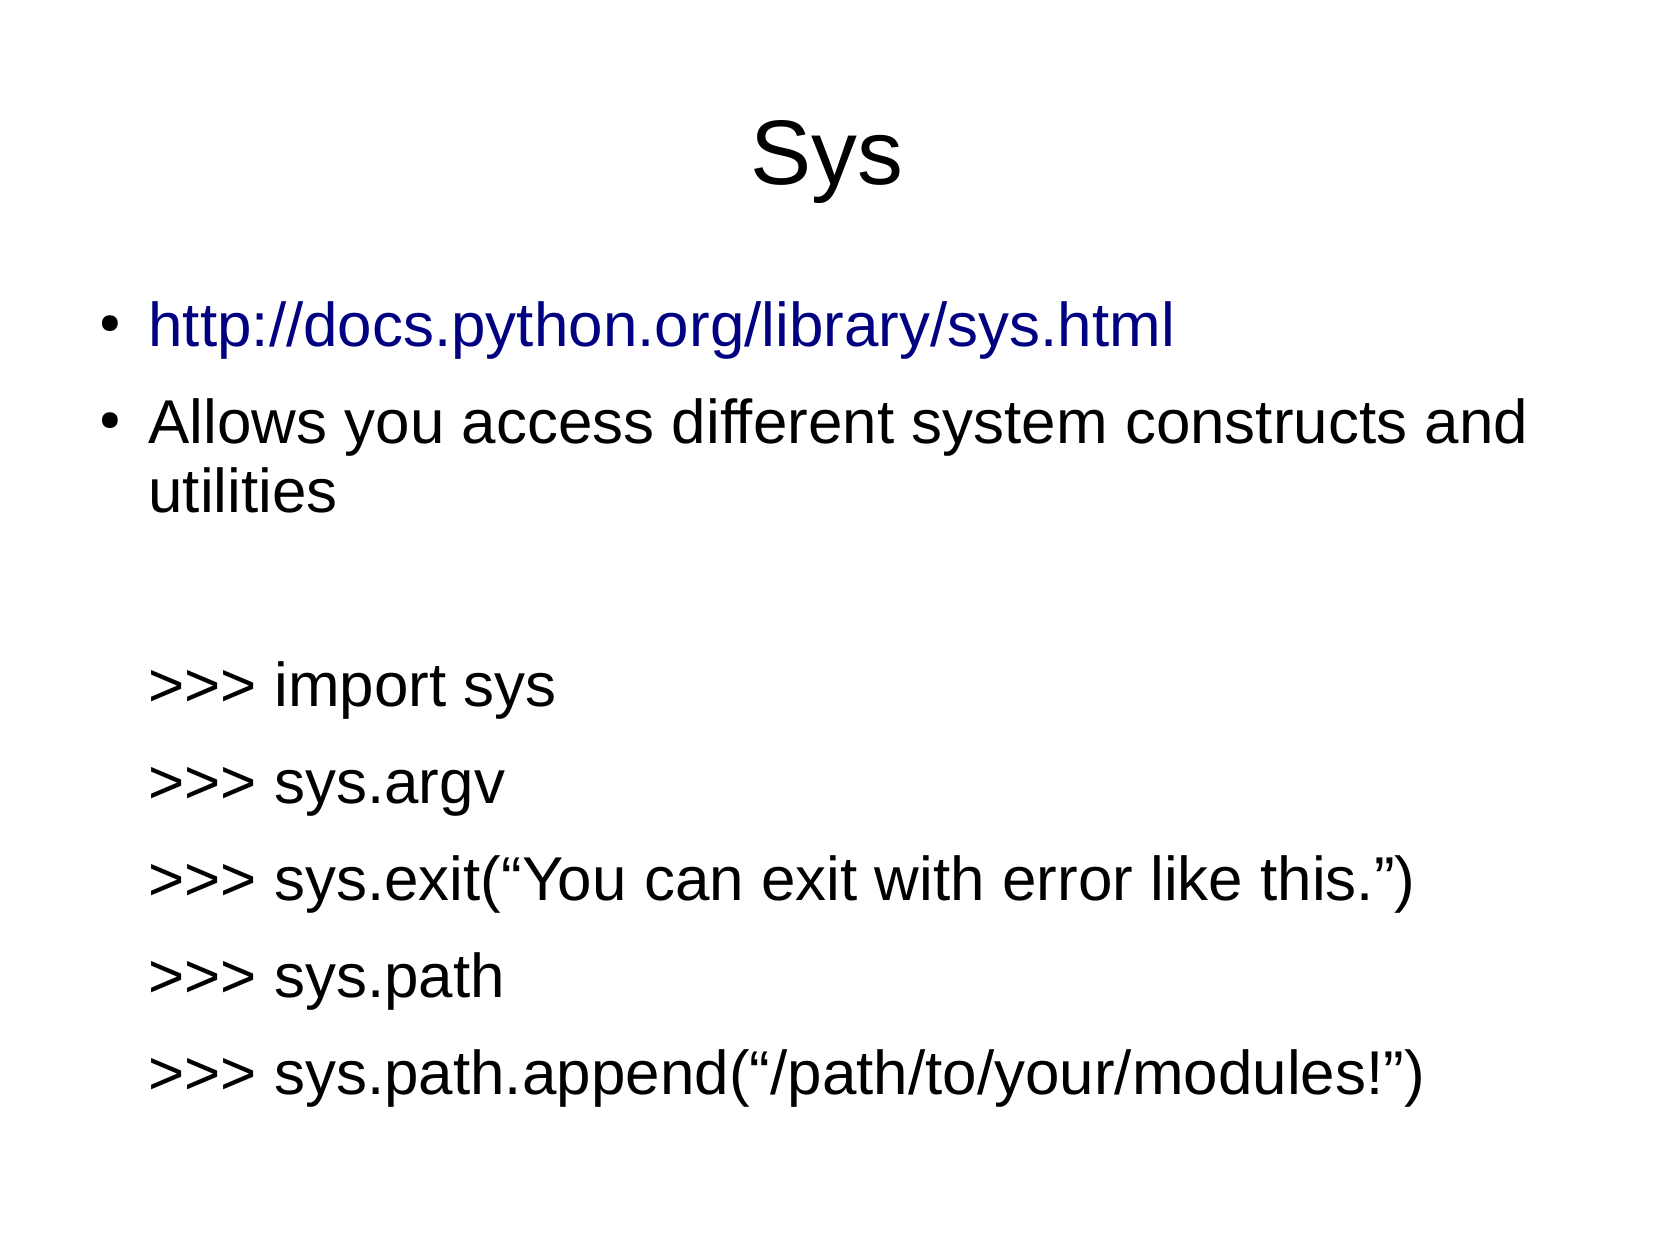

# Sys
http://docs.python.org/library/sys.html
Allows you access different system constructs and utilities
>>> import sys
>>> sys.argv
>>> sys.exit(“You can exit with error like this.”)
>>> sys.path
>>> sys.path.append(“/path/to/your/modules!”)